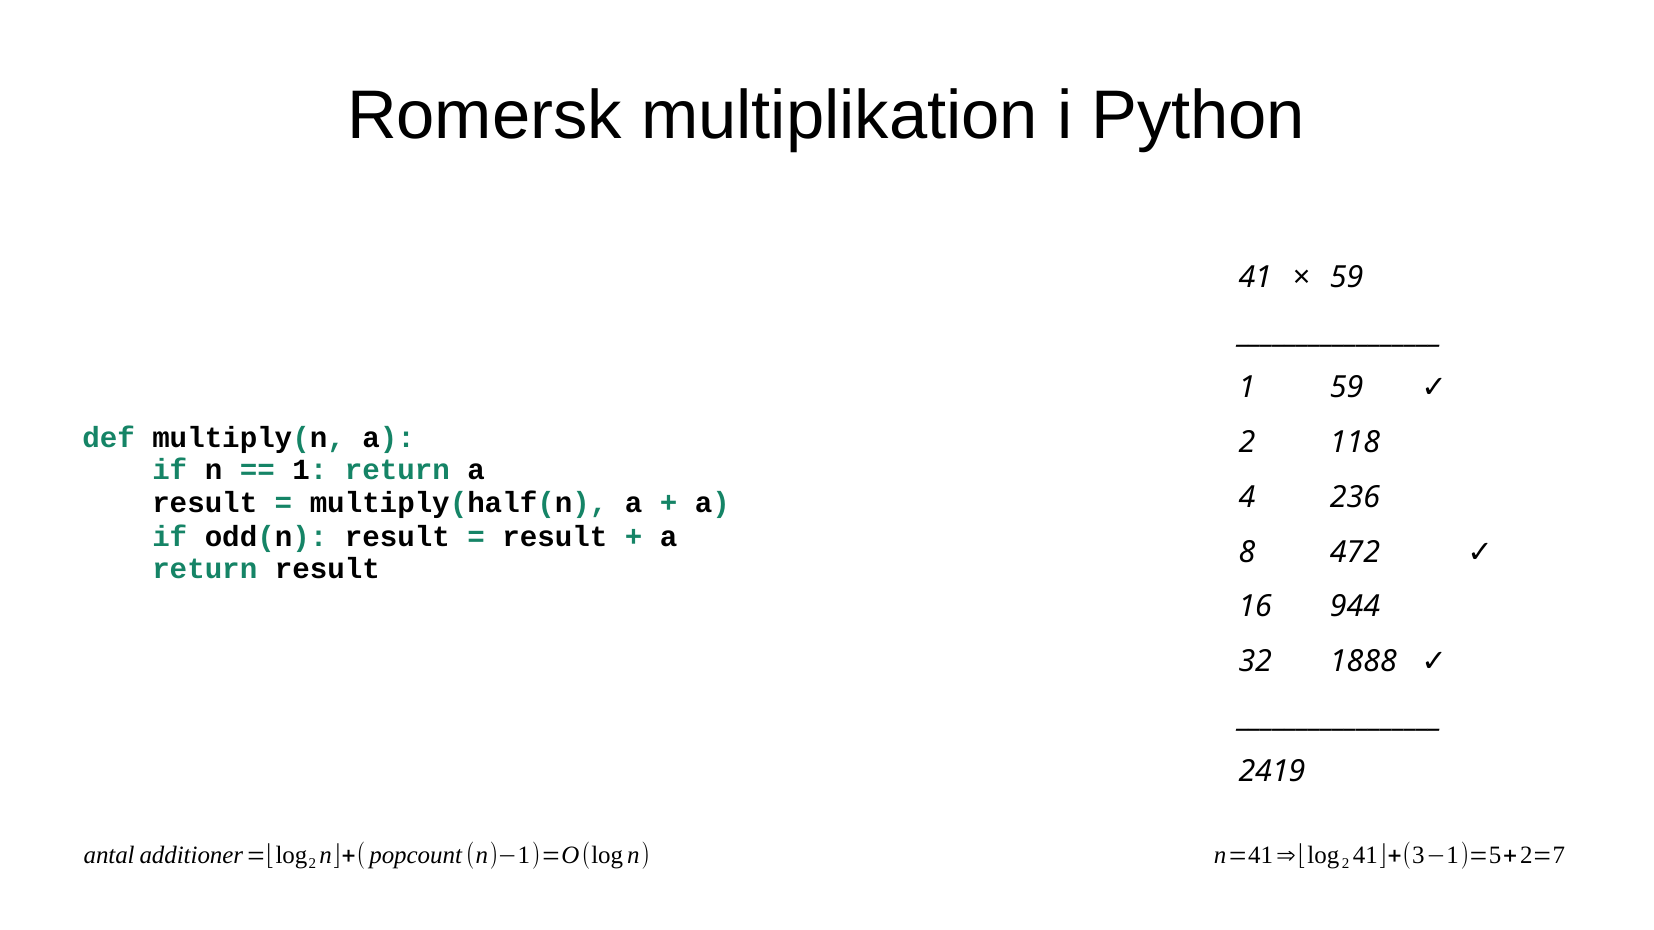

# Romersk multiplikation i Python
def multiply(n, a):
 if n == 1: return a
 result = multiply(half(n), a + a)
 if odd(n): result = result + a
 return result
41	 ×	59
_________________
1	 	59 	 	✓
2	 	118
4	 	236
8	 	472		 	✓
16	 	944
32	 	1888 	✓
_________________
2419